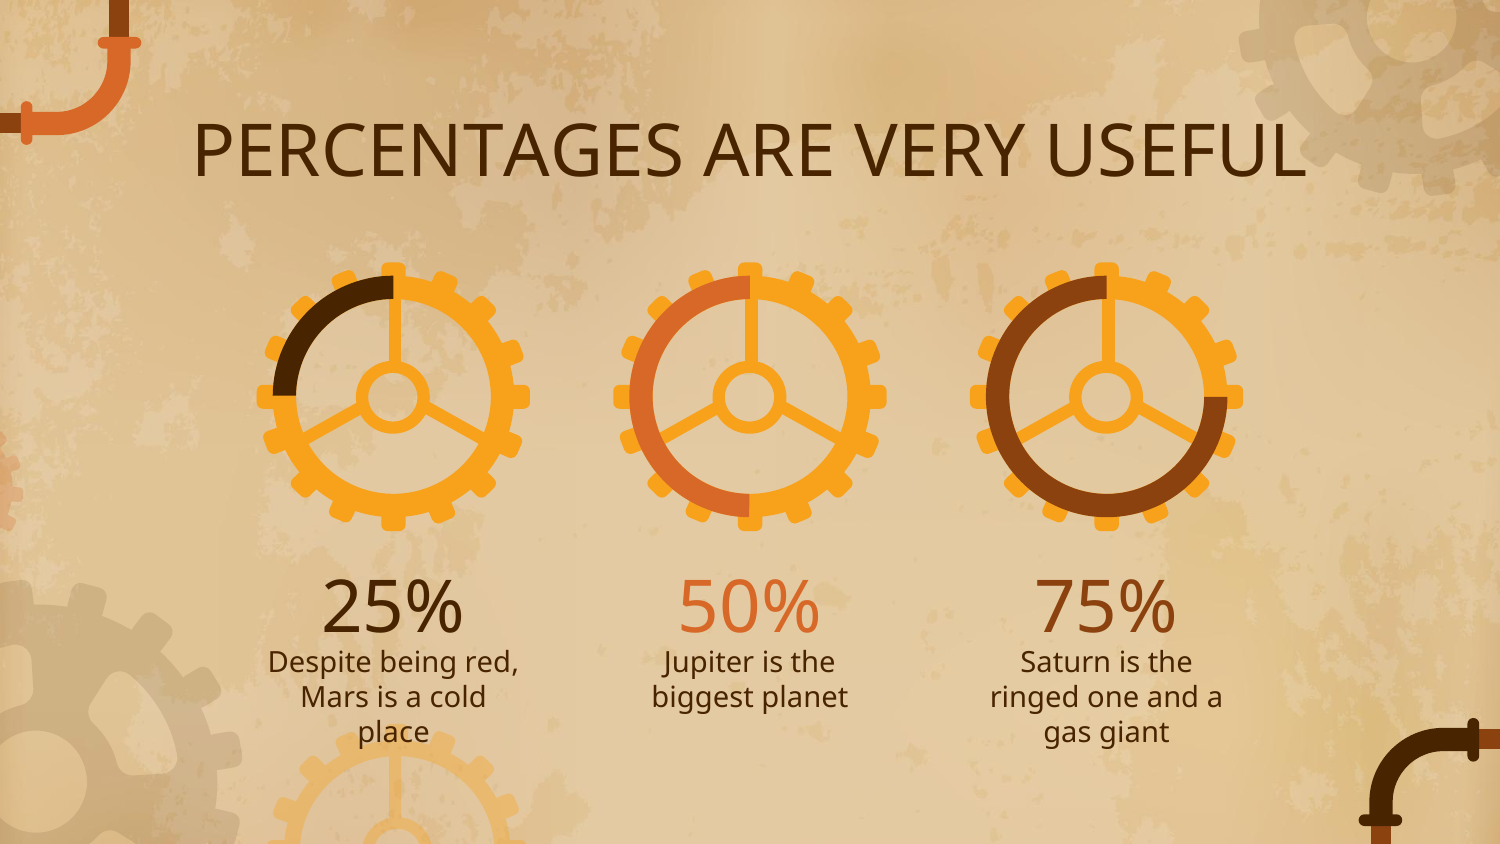

# PERCENTAGES ARE VERY USEFUL
25%
50%
75%
Despite being red, Mars is a cold place
Jupiter is the biggest planet
Saturn is the ringed one and a gas giant